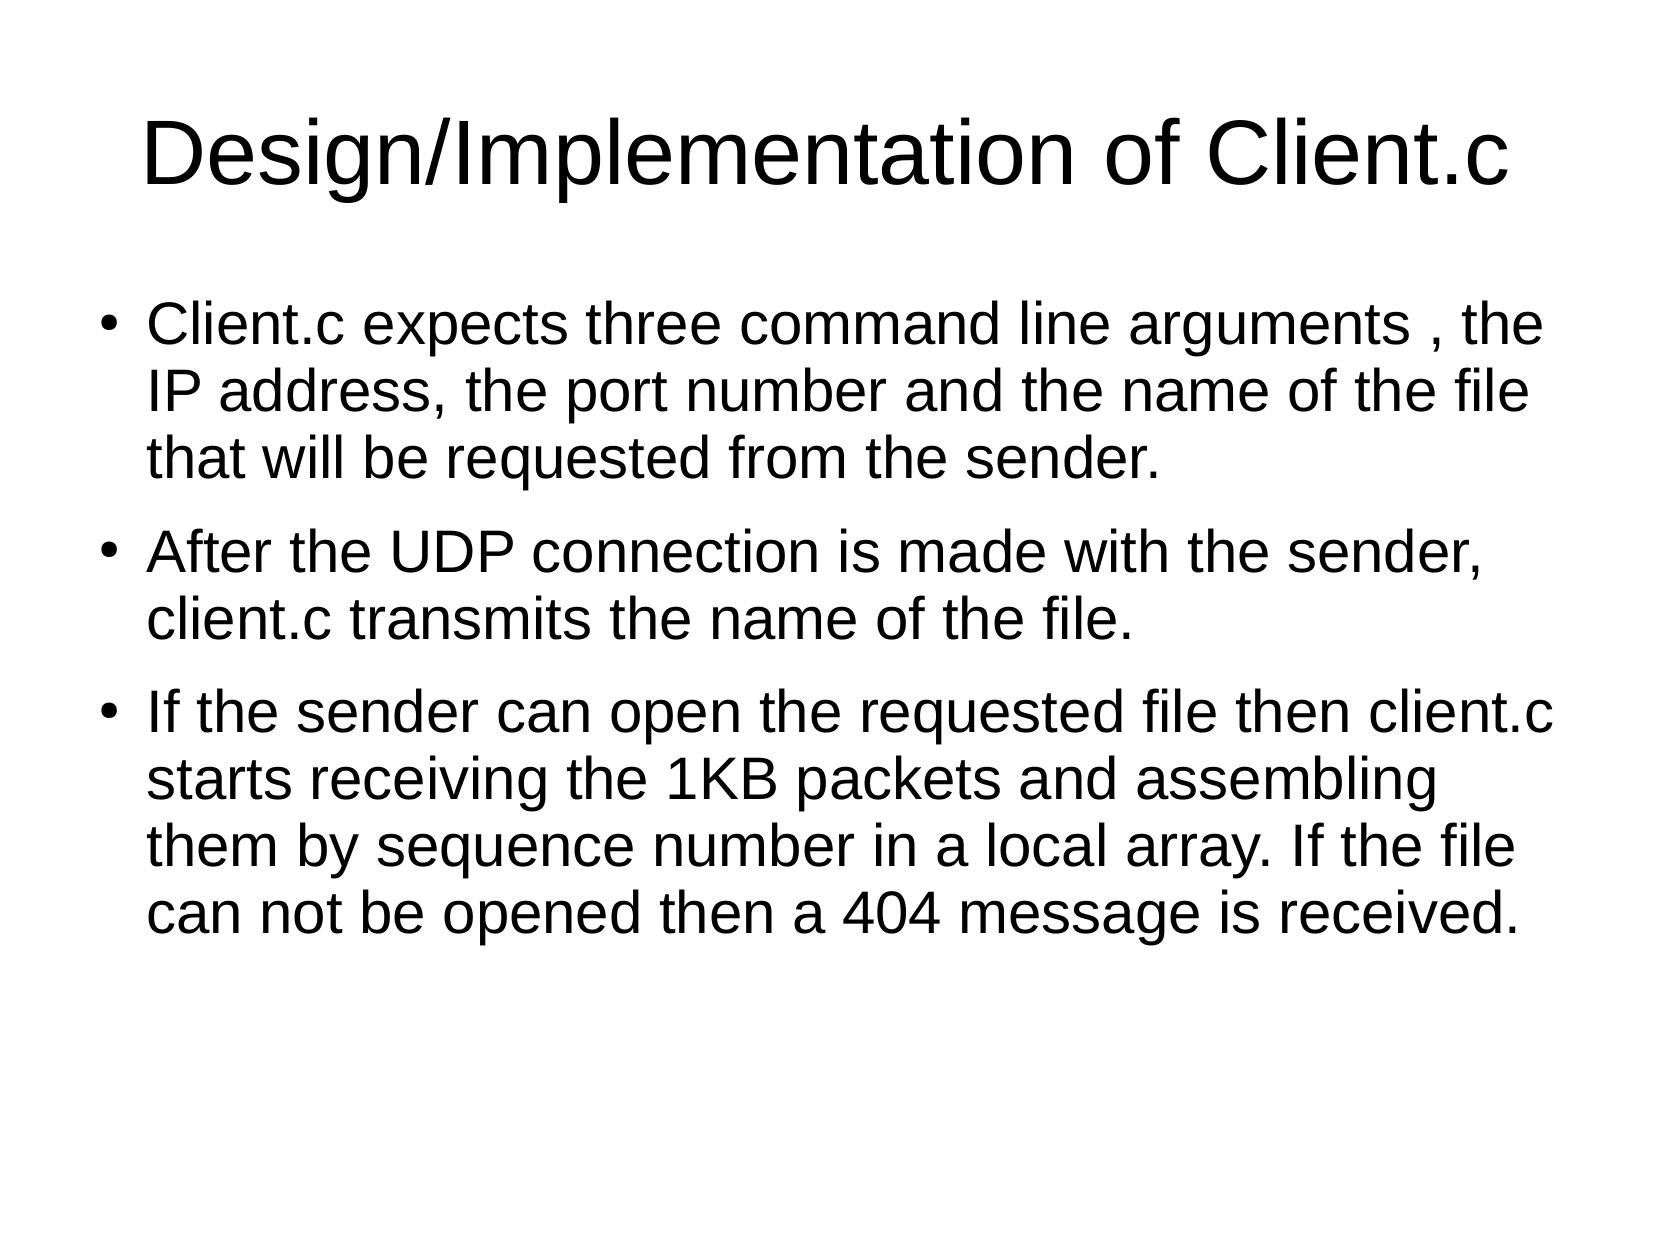

# Design/Implementation of Client.c
Client.c expects three command line arguments , the IP address, the port number and the name of the file that will be requested from the sender.
After the UDP connection is made with the sender, client.c transmits the name of the file.
If the sender can open the requested file then client.c starts receiving the 1KB packets and assembling them by sequence number in a local array. If the file can not be opened then a 404 message is received.